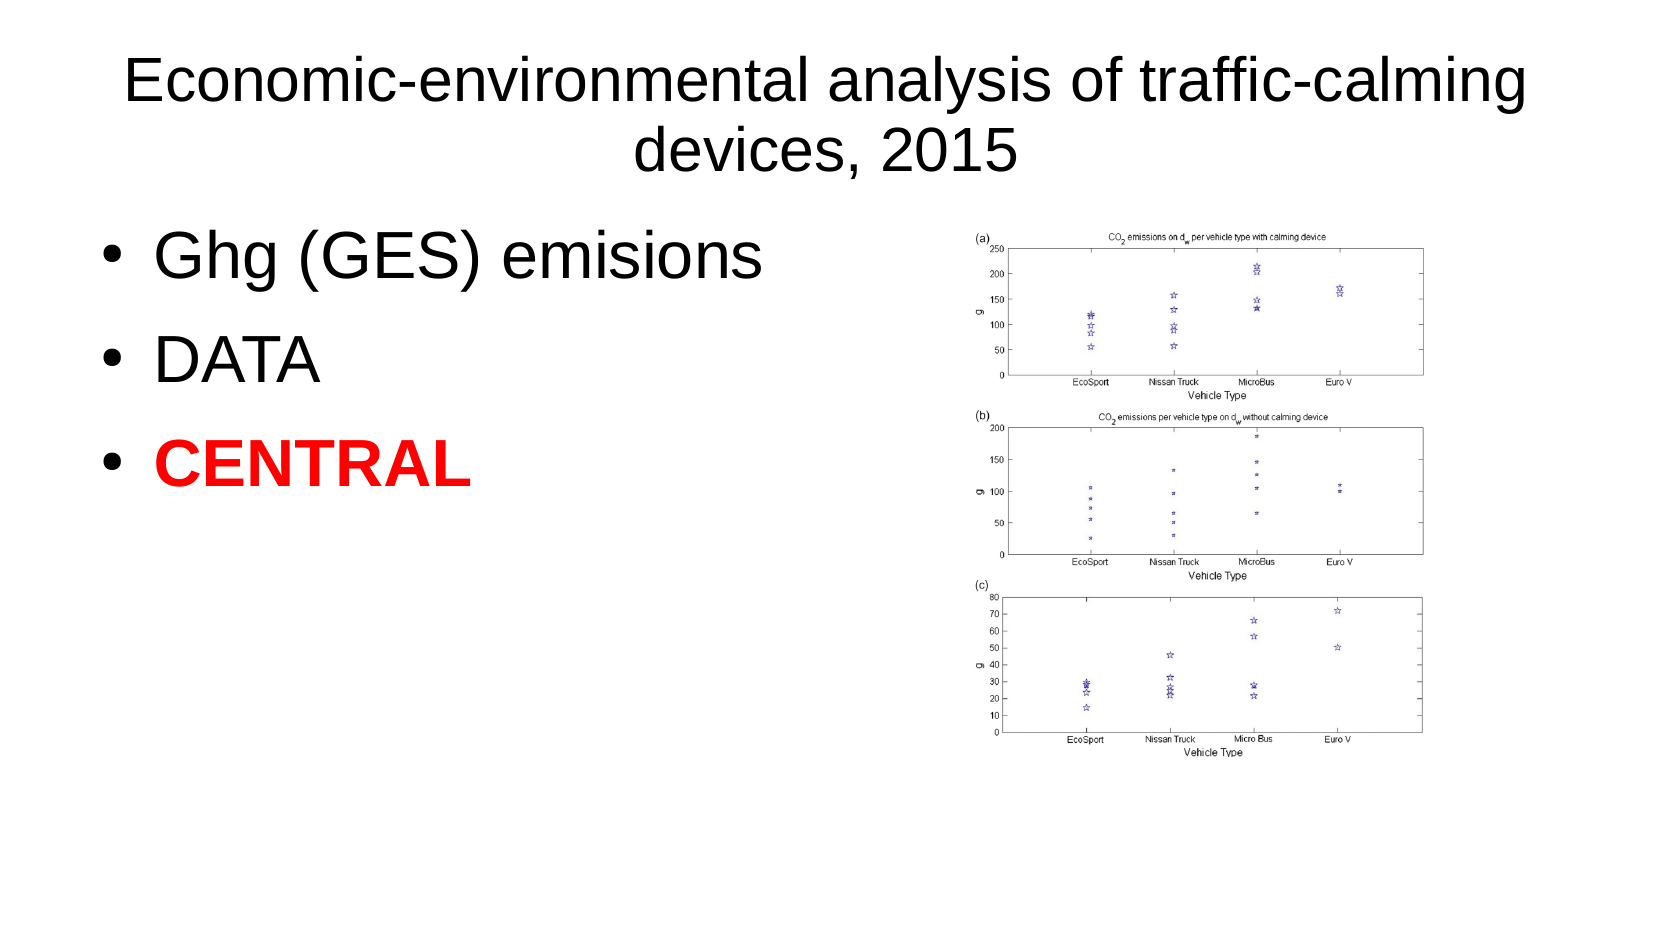

# Economic-environmental analysis of trafﬁc-calming devices, 2015
Ghg (GES) emisions
DATA
CENTRAL